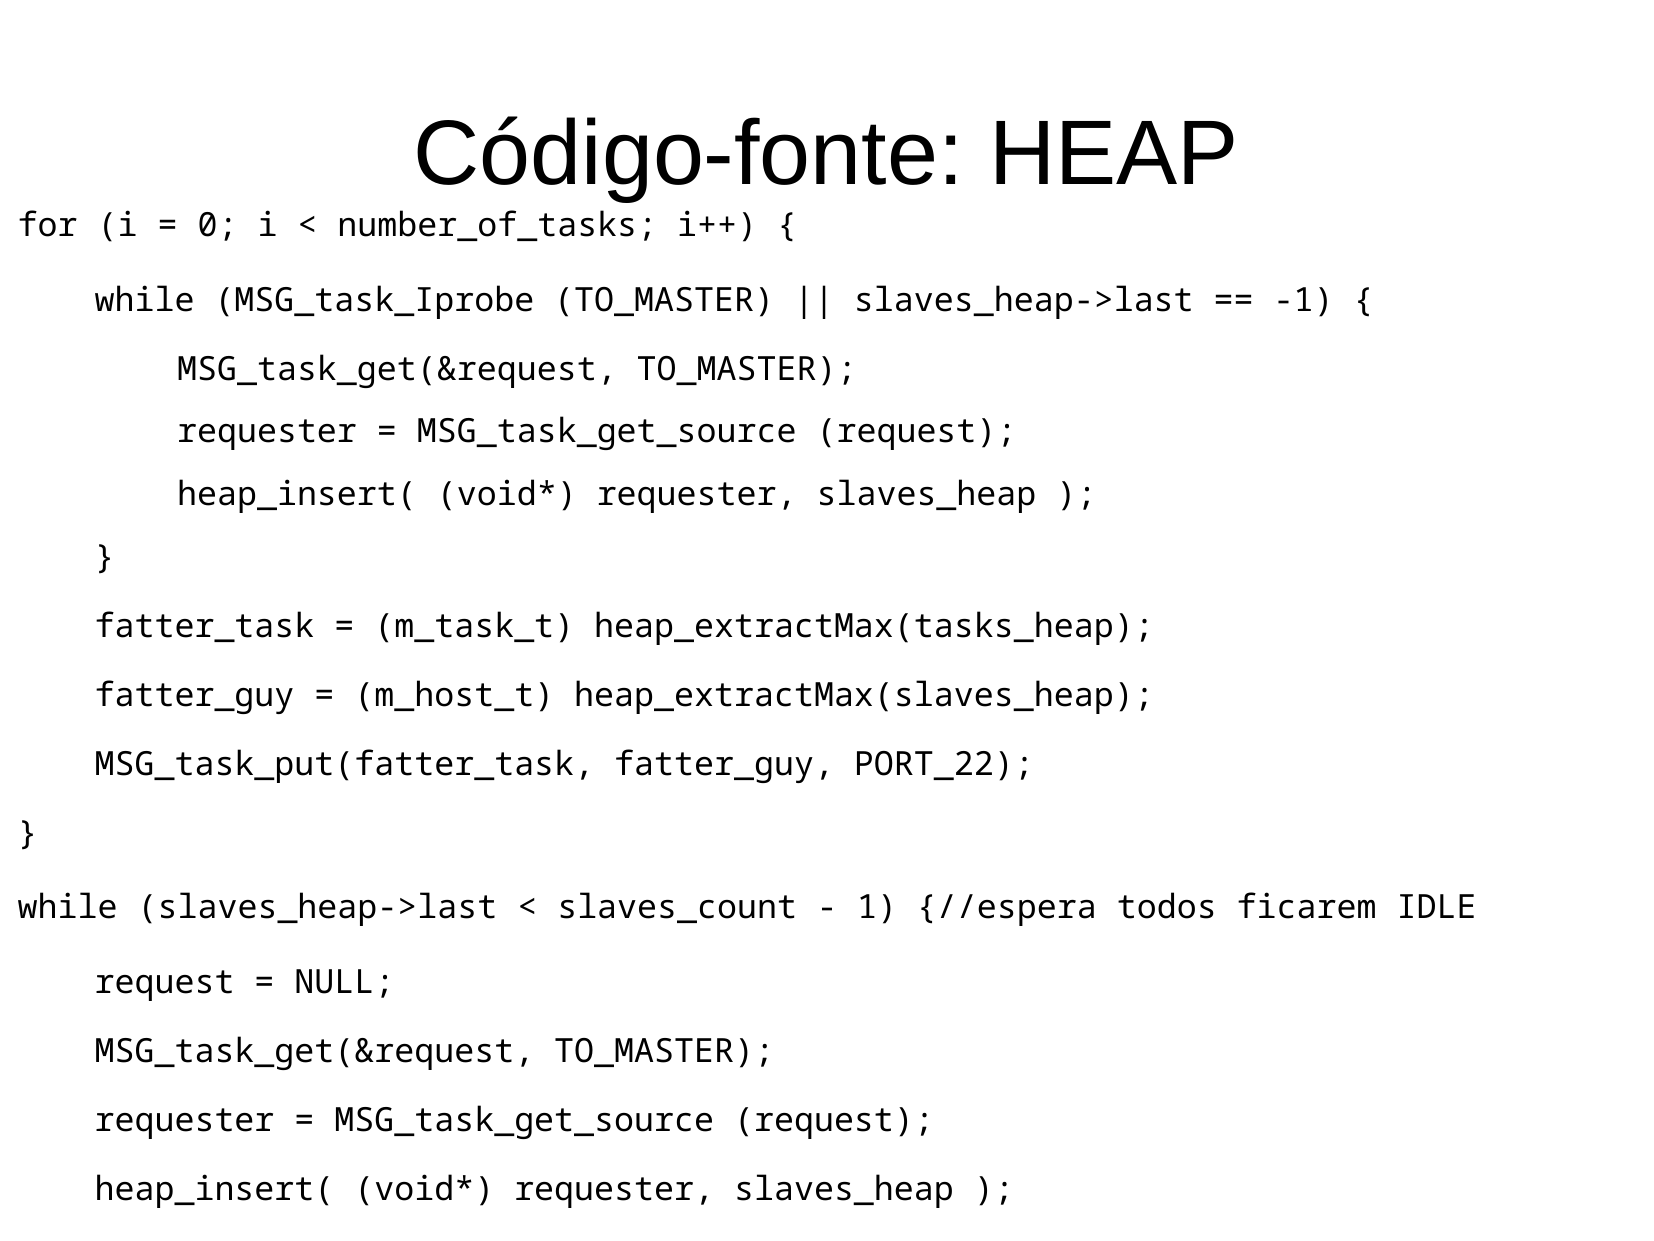

# Código-fonte: HEAP
for (i = 0; i < number_of_tasks; i++) {
while (MSG_task_Iprobe (TO_MASTER) || slaves_heap->last == -1) {
MSG_task_get(&request, TO_MASTER);
requester = MSG_task_get_source (request);
heap_insert( (void*) requester, slaves_heap );
}
fatter_task = (m_task_t) heap_extractMax(tasks_heap);
fatter_guy = (m_host_t) heap_extractMax(slaves_heap);
MSG_task_put(fatter_task, fatter_guy, PORT_22);
}
while (slaves_heap->last < slaves_count - 1) {//espera todos ficarem IDLE
request = NULL;
MSG_task_get(&request, TO_MASTER);
requester = MSG_task_get_source (request);
heap_insert( (void*) requester, slaves_heap );
}
//manda FINALIZE para os escravos